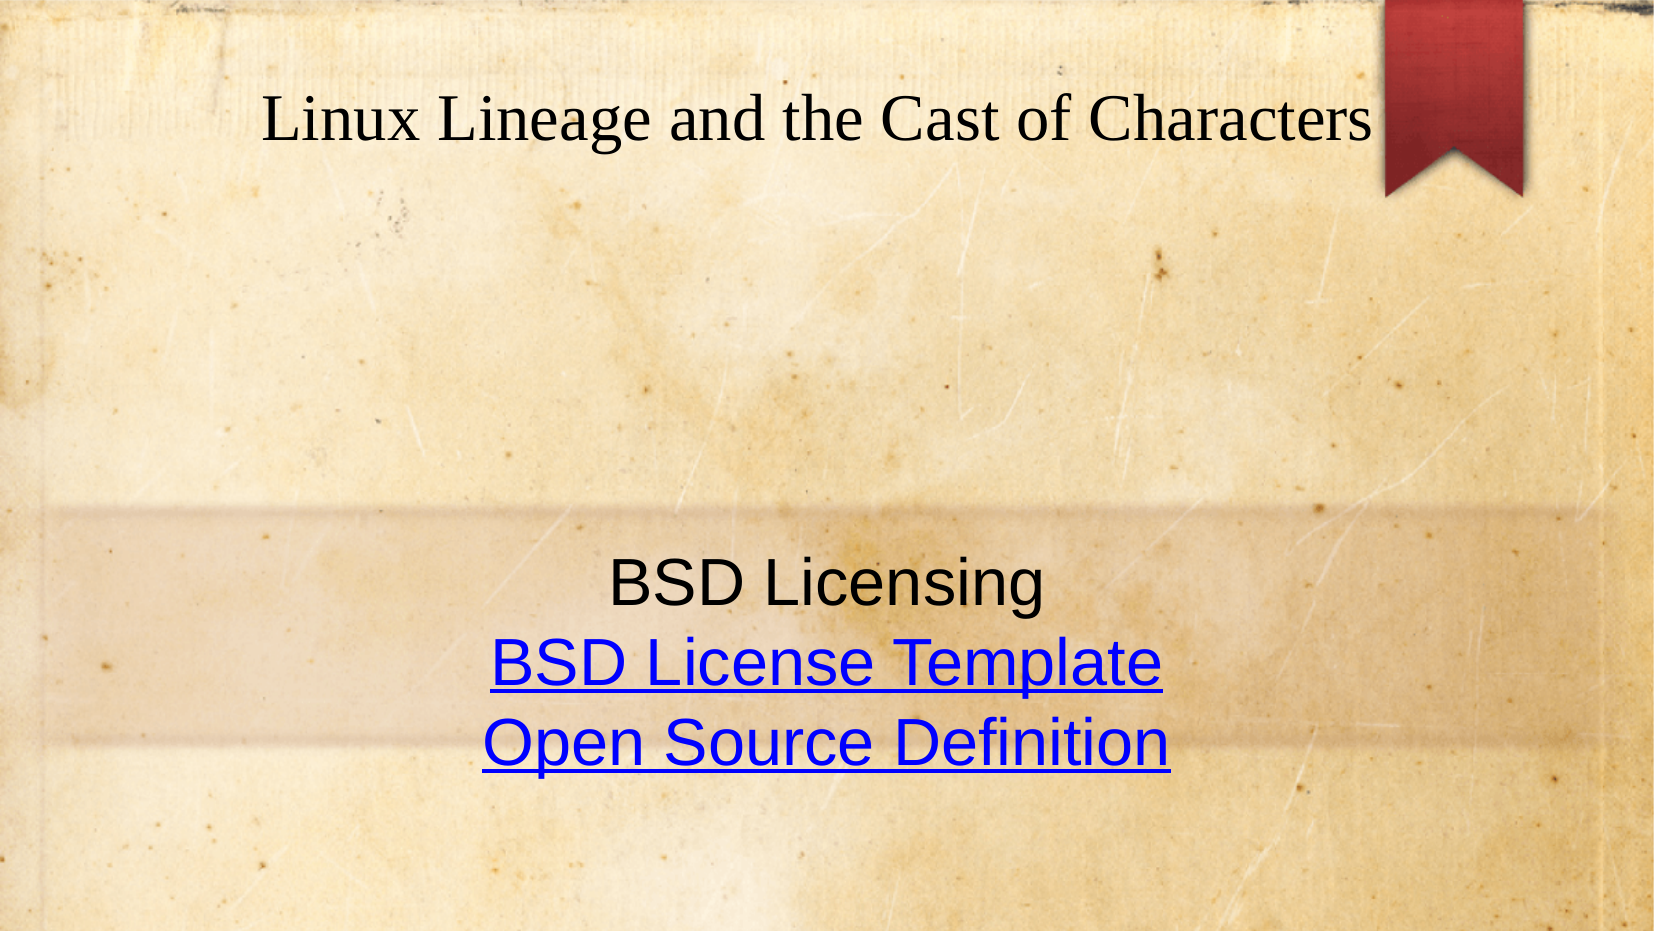

Linux Lineage and the Cast of Characters
BSD Licensing
BSD License Template
Open Source Definition
CS-334 Spring 20145													Page of